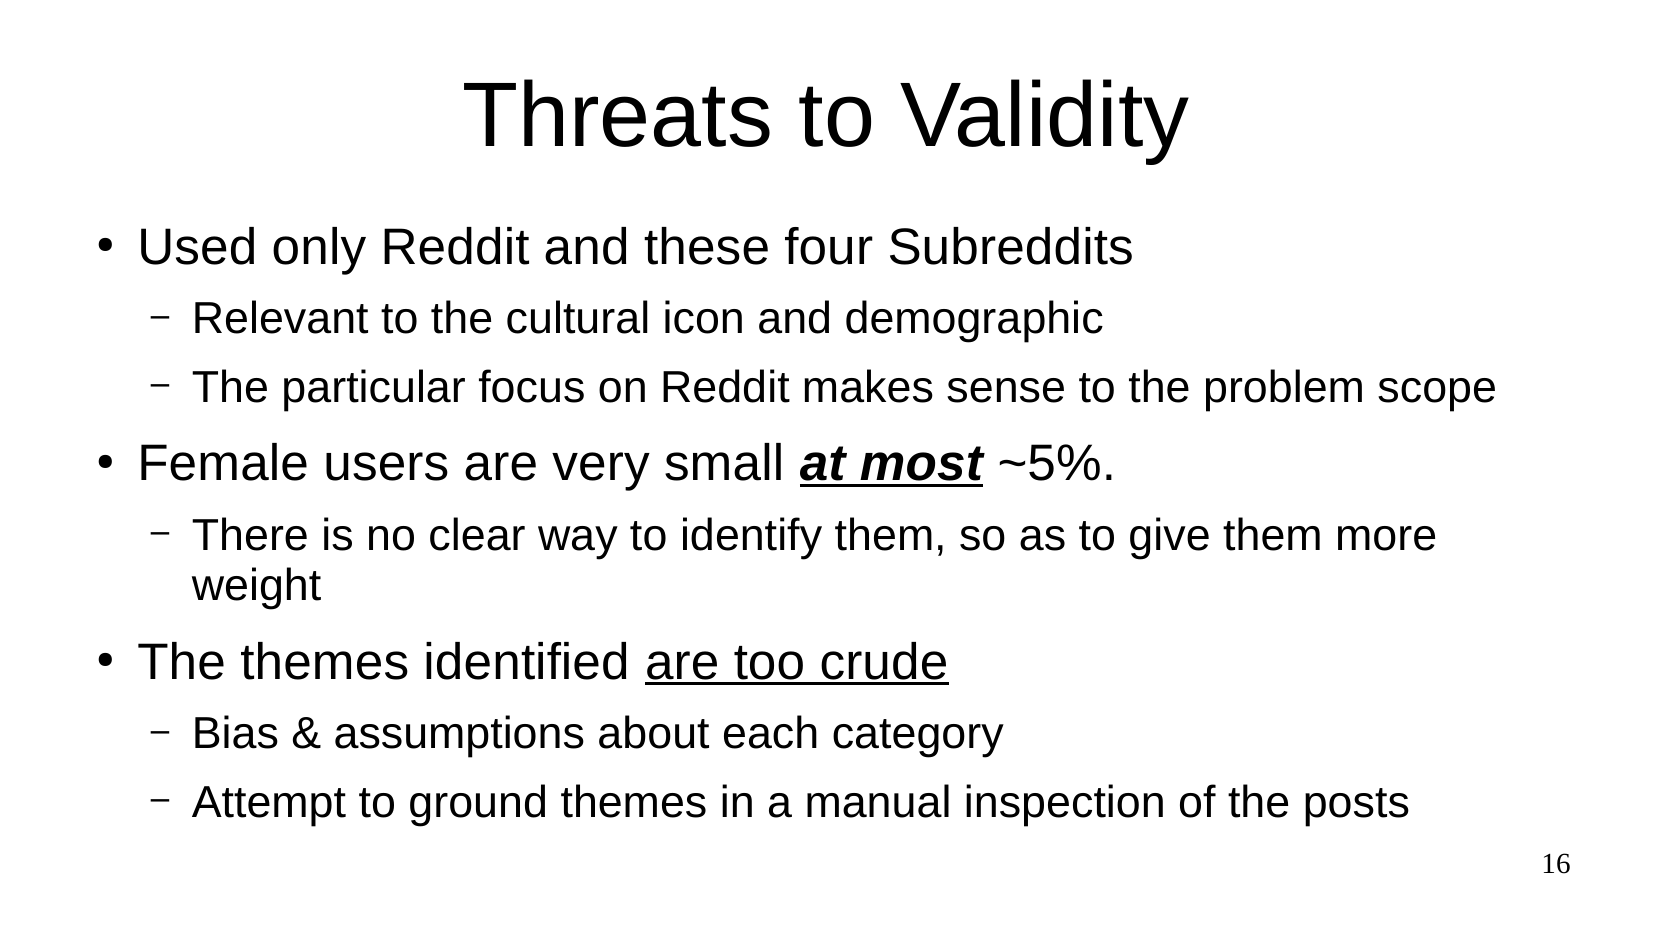

# Threats to Validity
Used only Reddit and these four Subreddits
Relevant to the cultural icon and demographic
The particular focus on Reddit makes sense to the problem scope
Female users are very small at most ~5%.
There is no clear way to identify them, so as to give them more weight
The themes identified are too crude
Bias & assumptions about each category
Attempt to ground themes in a manual inspection of the posts
16